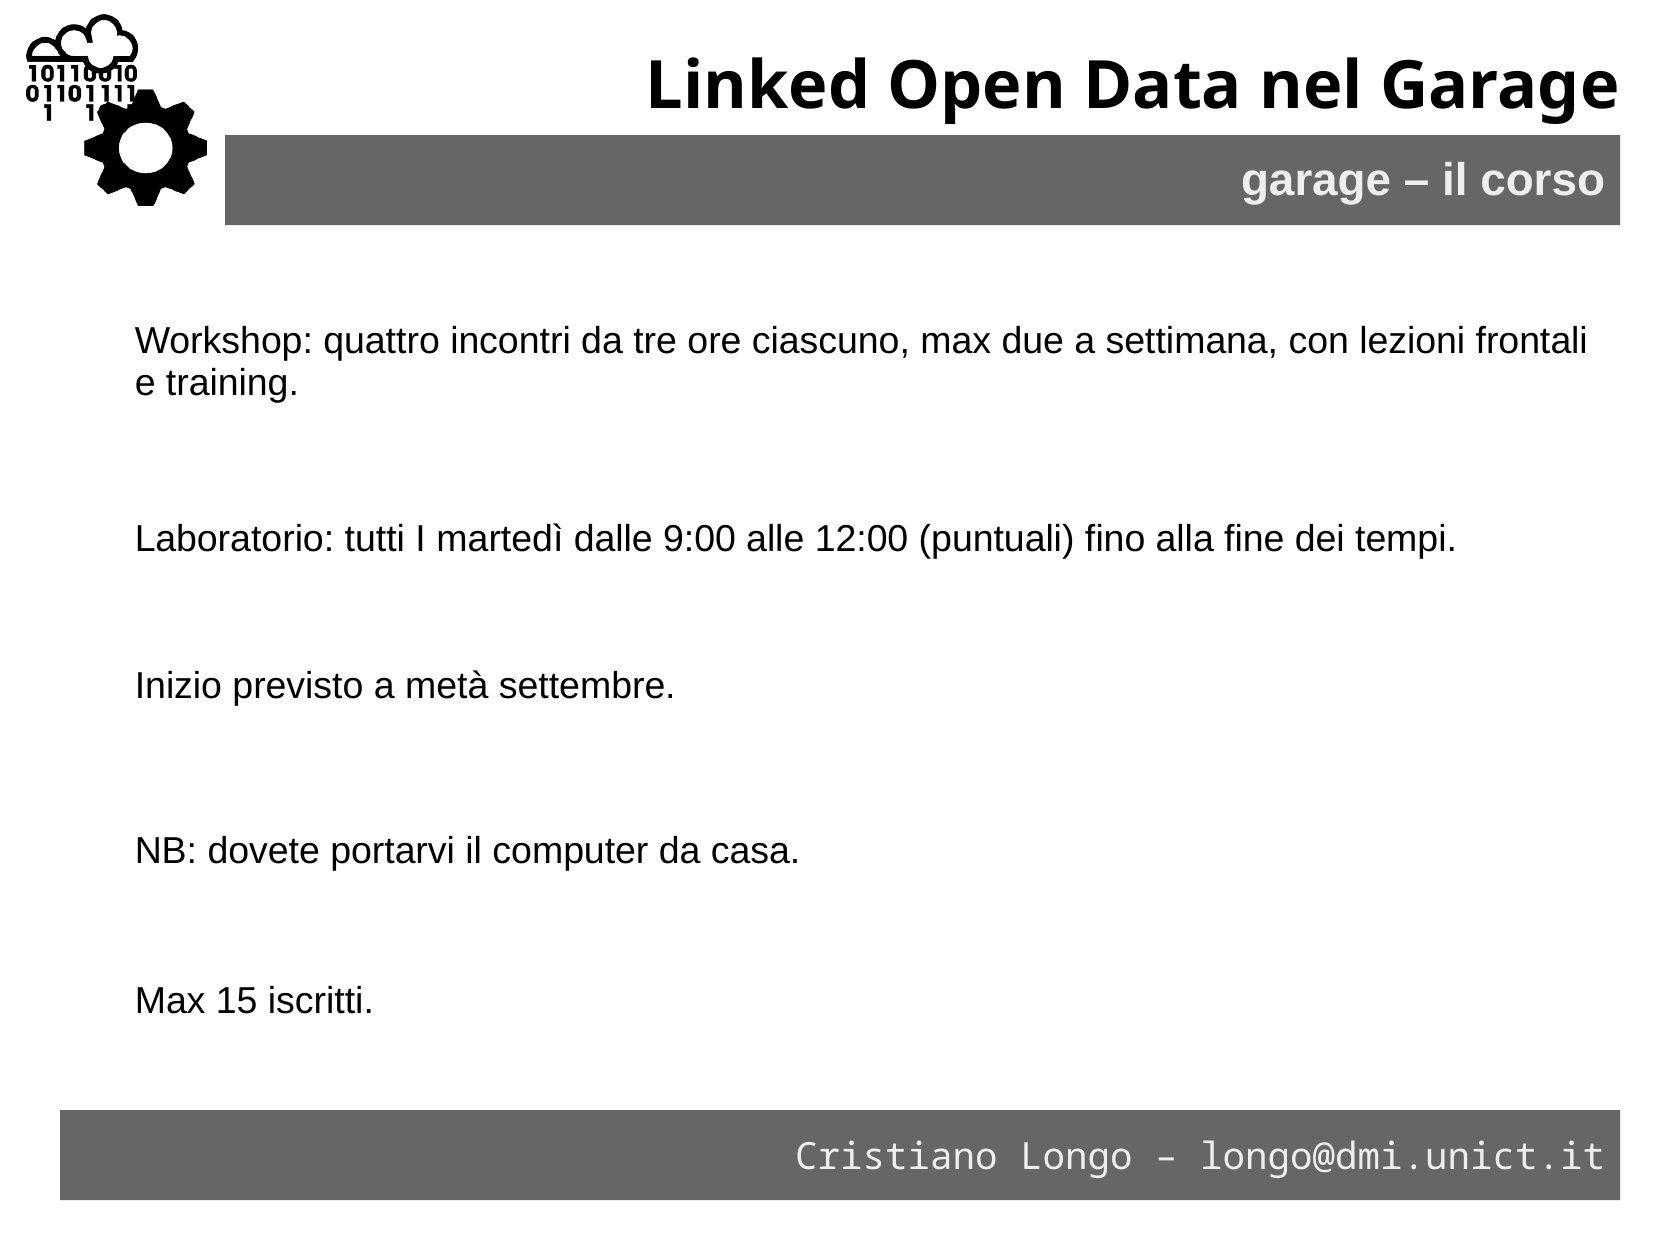

Linked Open Data nel Garage
garage – il corso
Workshop: quattro incontri da tre ore ciascuno, max due a settimana, con lezioni frontali e training.
Laboratorio: tutti I martedì dalle 9:00 alle 12:00 (puntuali) fino alla fine dei tempi.
Inizio previsto a metà settembre.
NB: dovete portarvi il computer da casa.
Max 15 iscritti.
Cristiano Longo – longo@dmi.unict.it